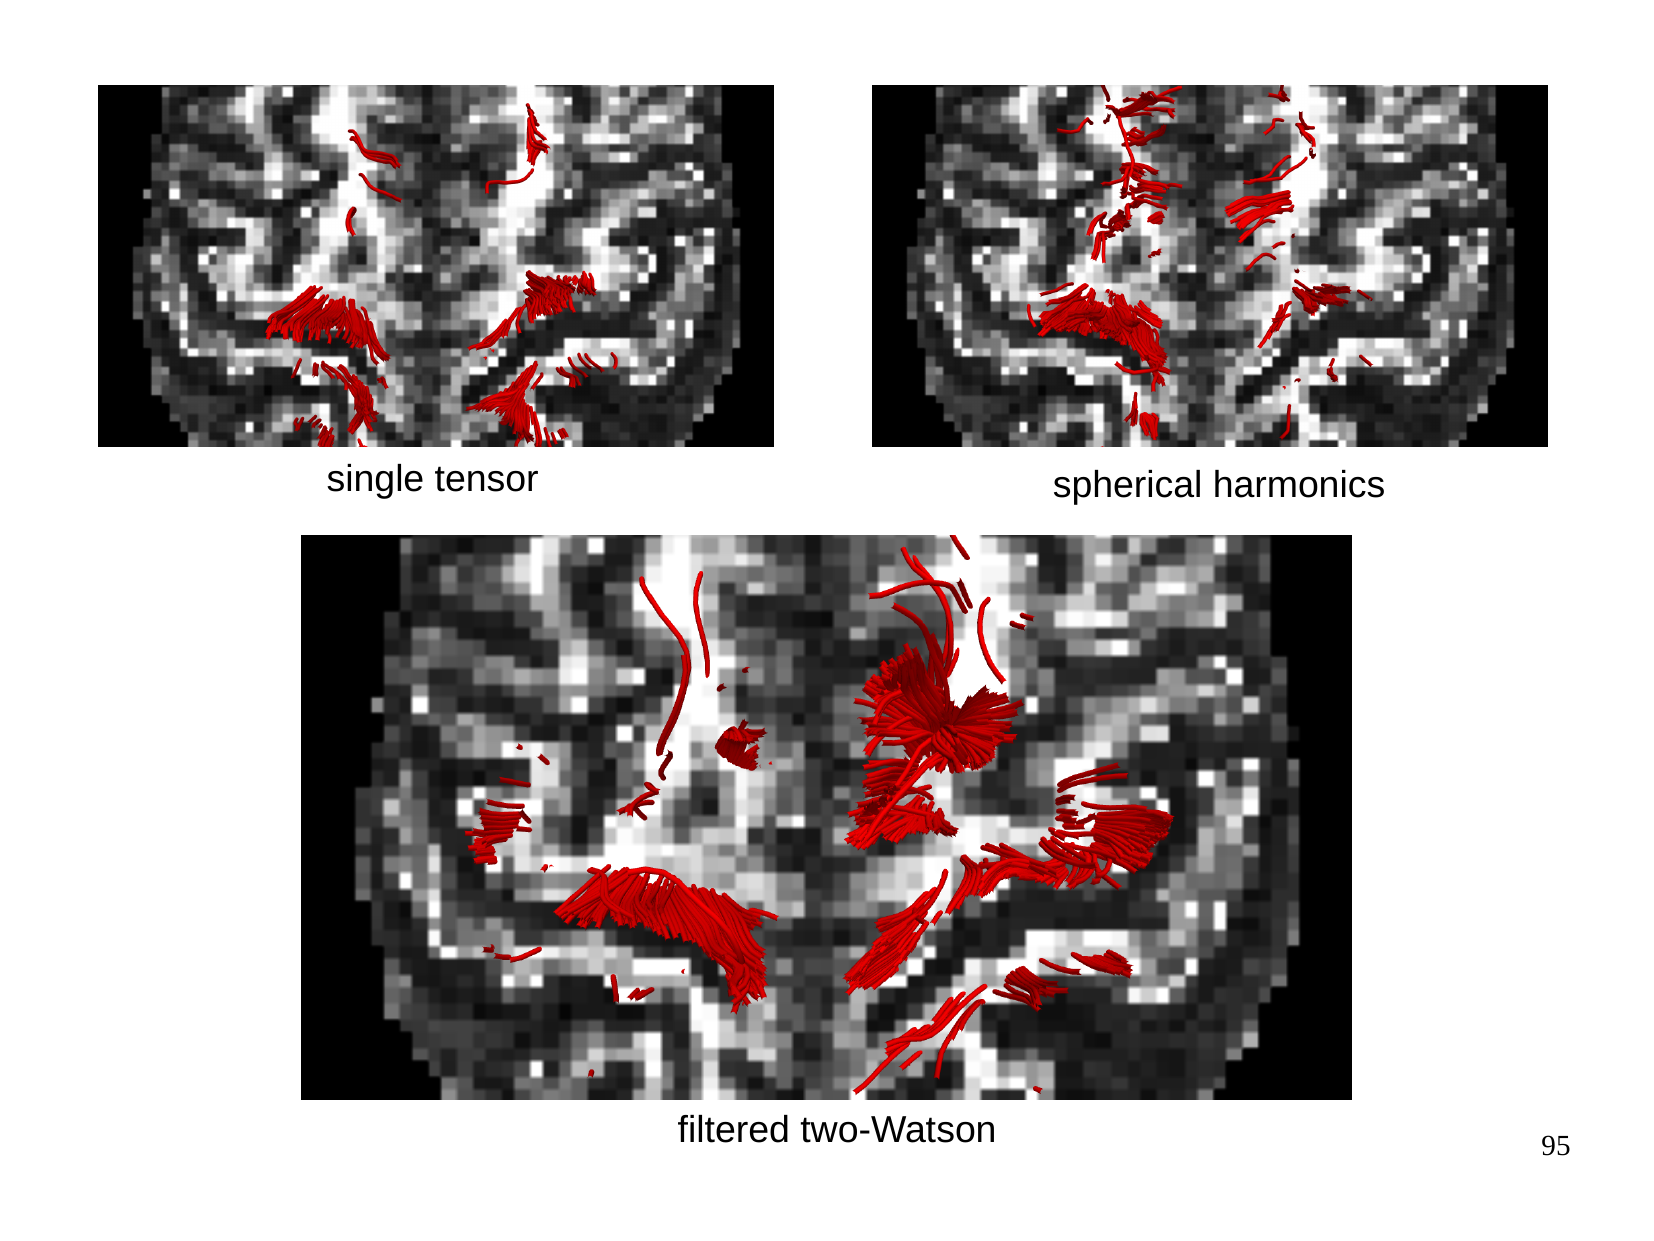

single tensor
spherical harmonics
filtered two-Watson
95